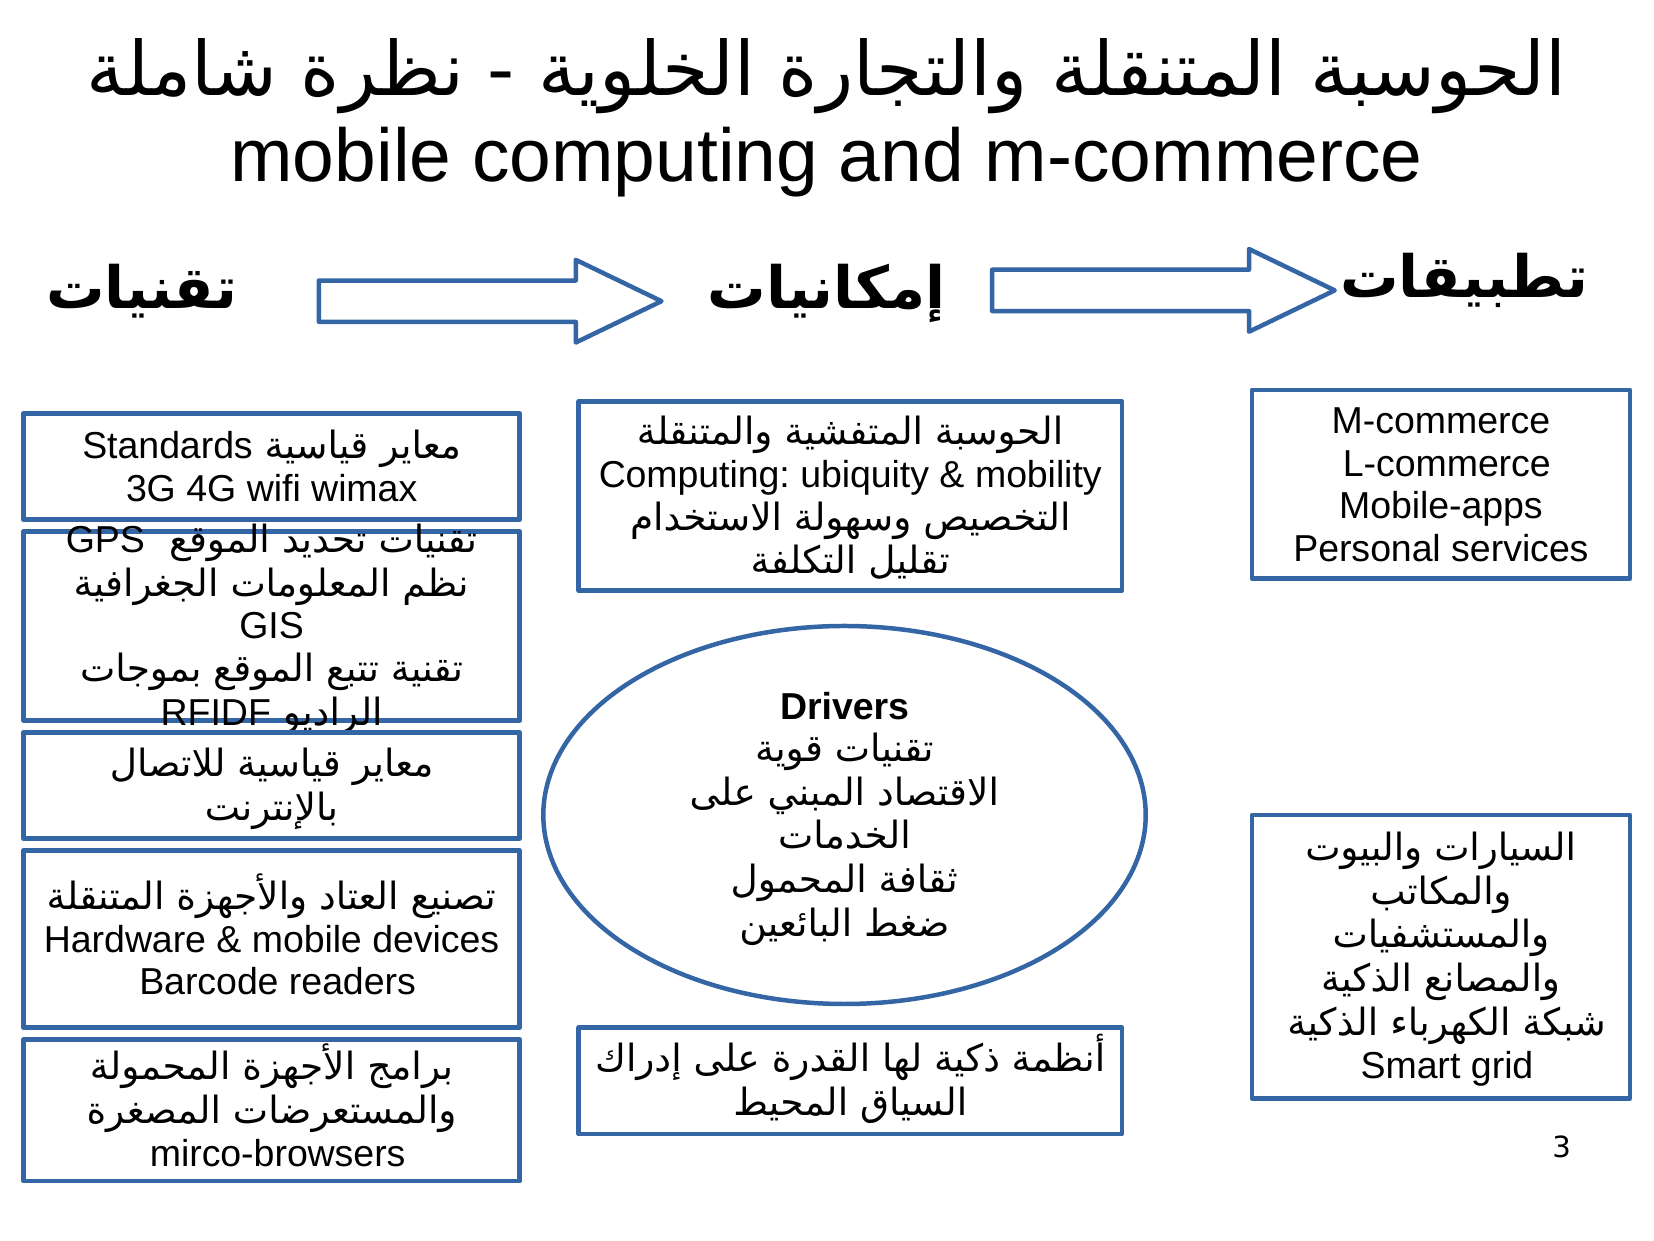

# الحوسبة المتنقلة والتجارة الخلوية - نظرة شاملة mobile computing and m-commerce
تطبيقات
تقنيات
إمكانيات
M-commerce
L-commerce
Mobile-apps
Personal services
الحوسبة المتفشية والمتنقلة
Computing: ubiquity & mobility
التخصيص وسهولة الاستخدام
تقليل التكلفة
معاير قياسية Standards
3G 4G wifi wimax
تقنيات تحديد الموقع GPS
نظم المعلومات الجغرافية GIS
تقنية تتبع الموقع بموجات الراديو RFIDF
Drivers
تقنيات قوية
الاقتصاد المبني على الخدمات
ثقافة المحمول
ضغط البائعين
معاير قياسية للاتصال بالإنترنت
السيارات والبيوت والمكاتب والمستشفيات والمصانع الذكية
شبكة الكهرباء الذكية
Smart grid
تصنيع العتاد والأجهزة المتنقلة
Hardware & mobile devices
Barcode readers
أنظمة ذكية لها القدرة على إدراك السياق المحيط
برامج الأجهزة المحمولة والمستعرضات المصغرة mirco-browsers
3